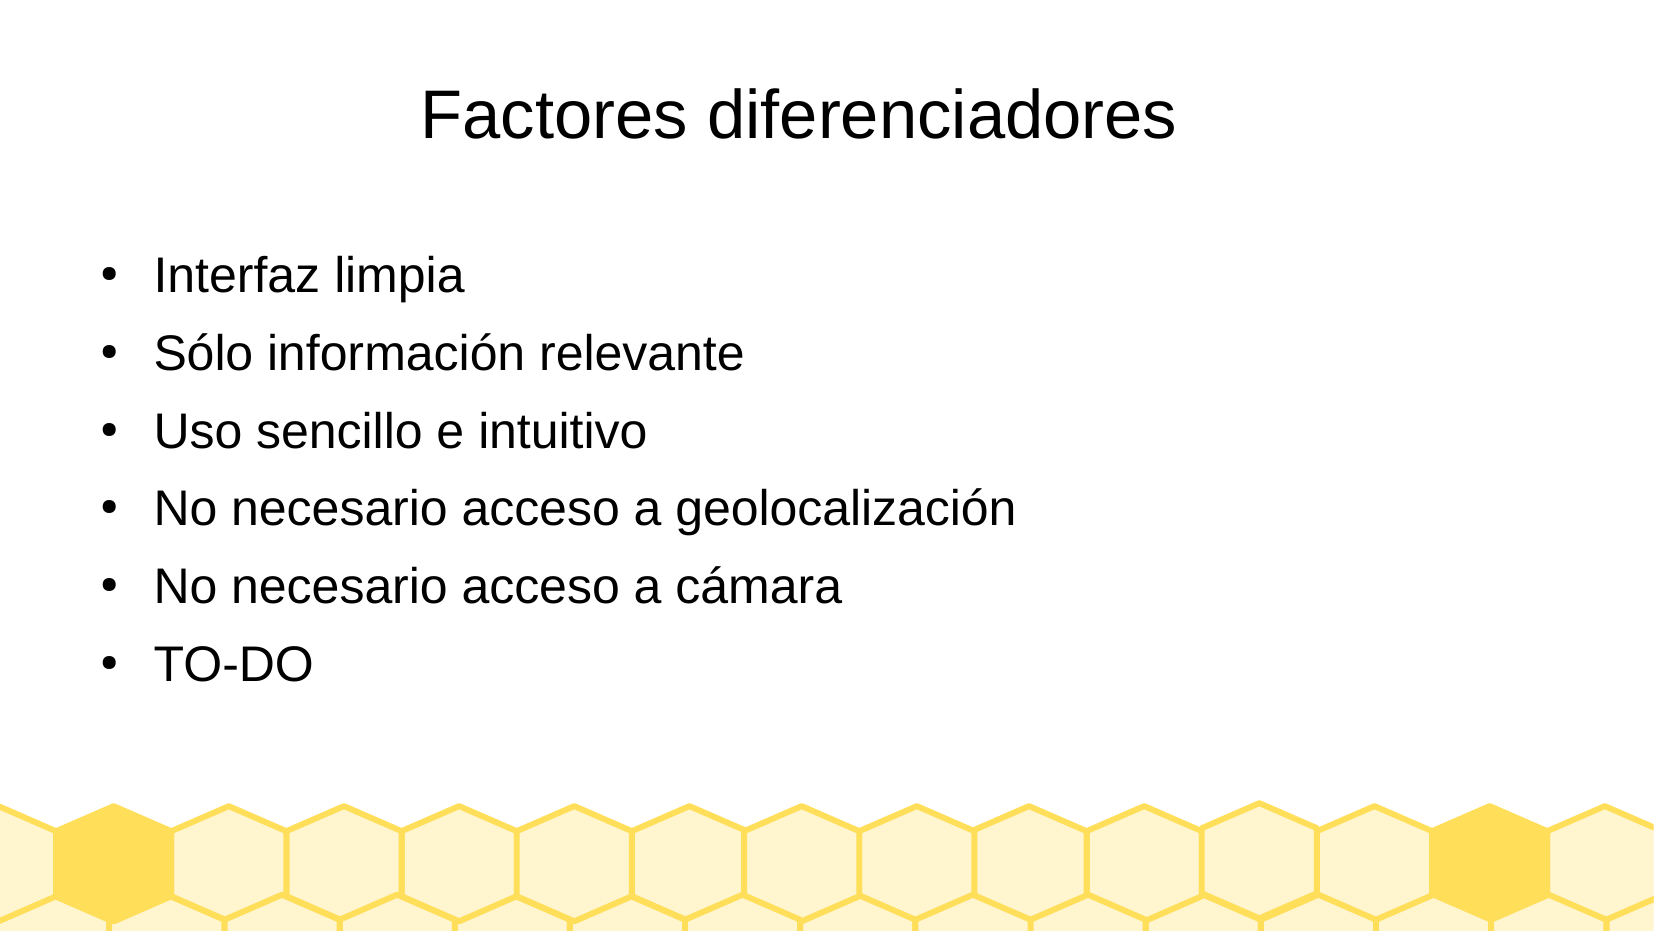

# Factores diferenciadores
Interfaz limpia
Sólo información relevante
Uso sencillo e intuitivo
No necesario acceso a geolocalización
No necesario acceso a cámara
TO-DO